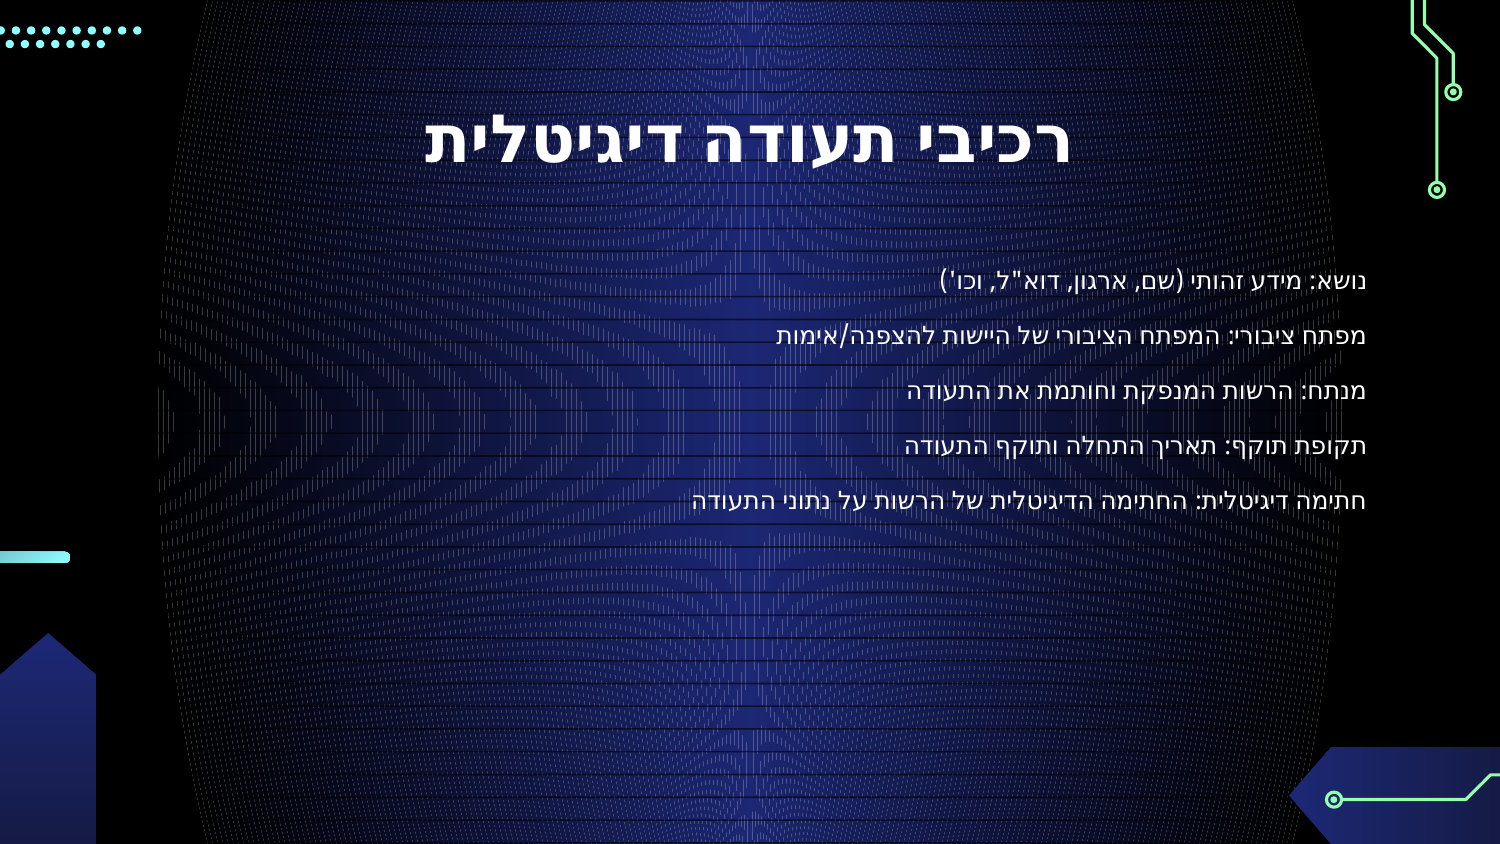

# רכיבי תעודה דיגיטלית
נושא: מידע זהותי (שם, ארגון, דוא"ל, וכו')
מפתח ציבורי: המפתח הציבורי של היישות להצפנה/אימות
מנתח: הרשות המנפקת וחותמת את התעודה
תקופת תוקף: תאריך התחלה ותוקף התעודה
חתימה דיגיטלית: החתימה הדיגיטלית של הרשות על נתוני התעודה